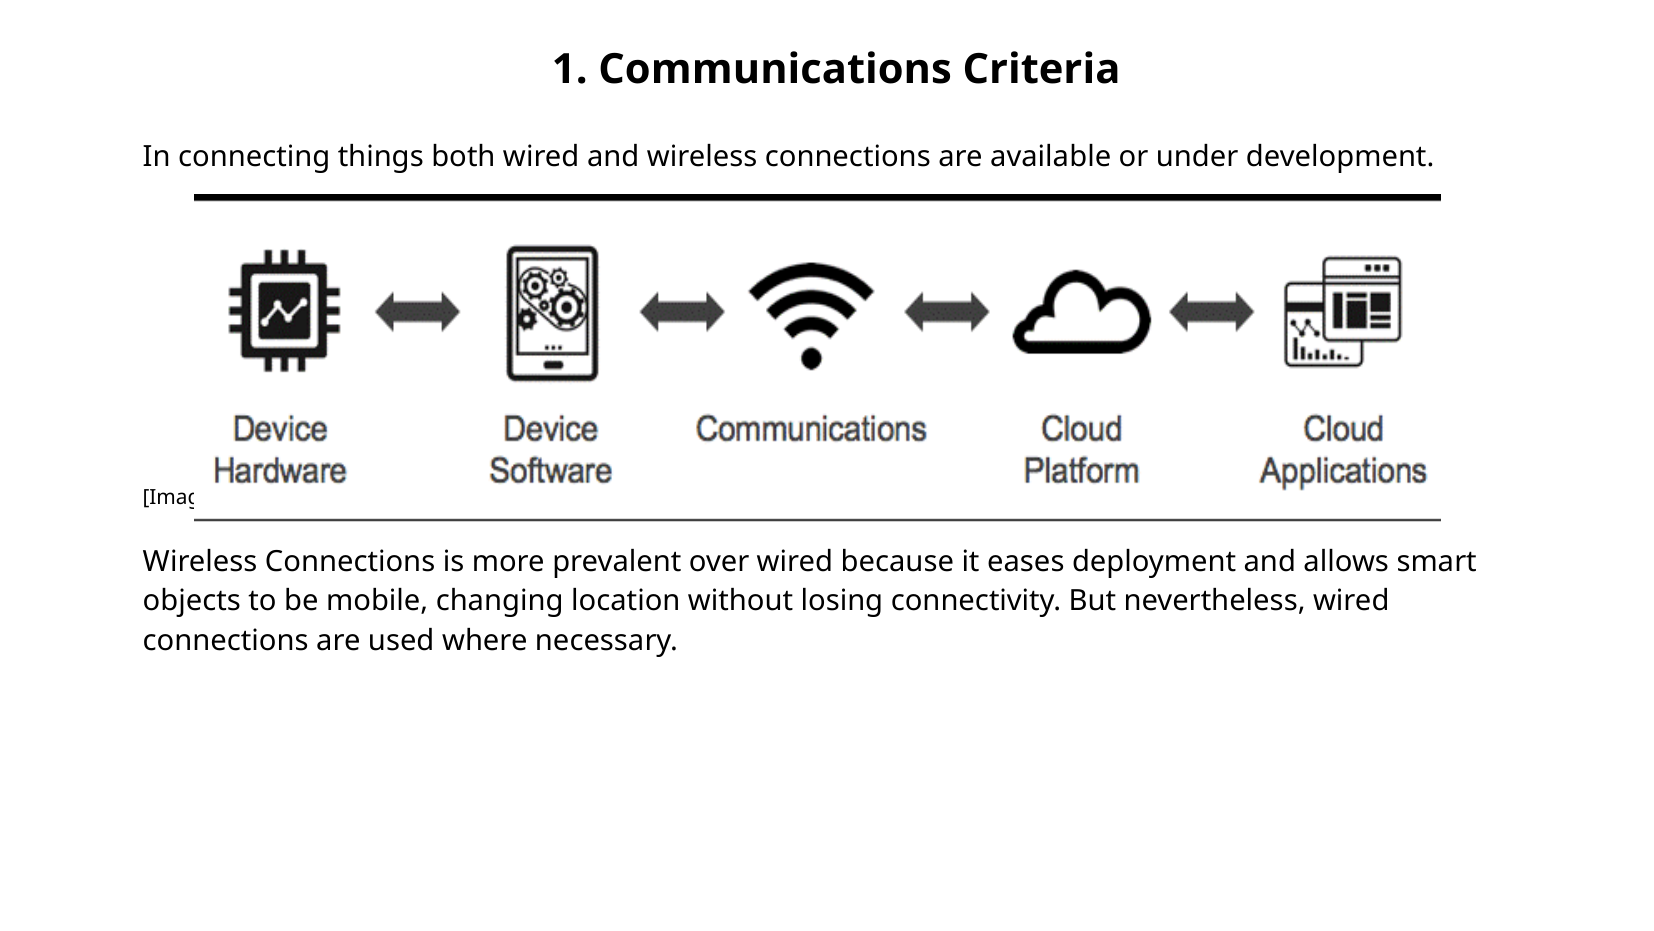

# 1. Communications Criteria
In connecting things both wired and wireless connections are available or under development.
[Image from Senseware blog on iot-implementations-wireless-vs-wired]
Wireless Connections is more prevalent over wired because it eases deployment and allows smart objects to be mobile, changing location without losing connectivity. But nevertheless, wired connections are used where necessary.